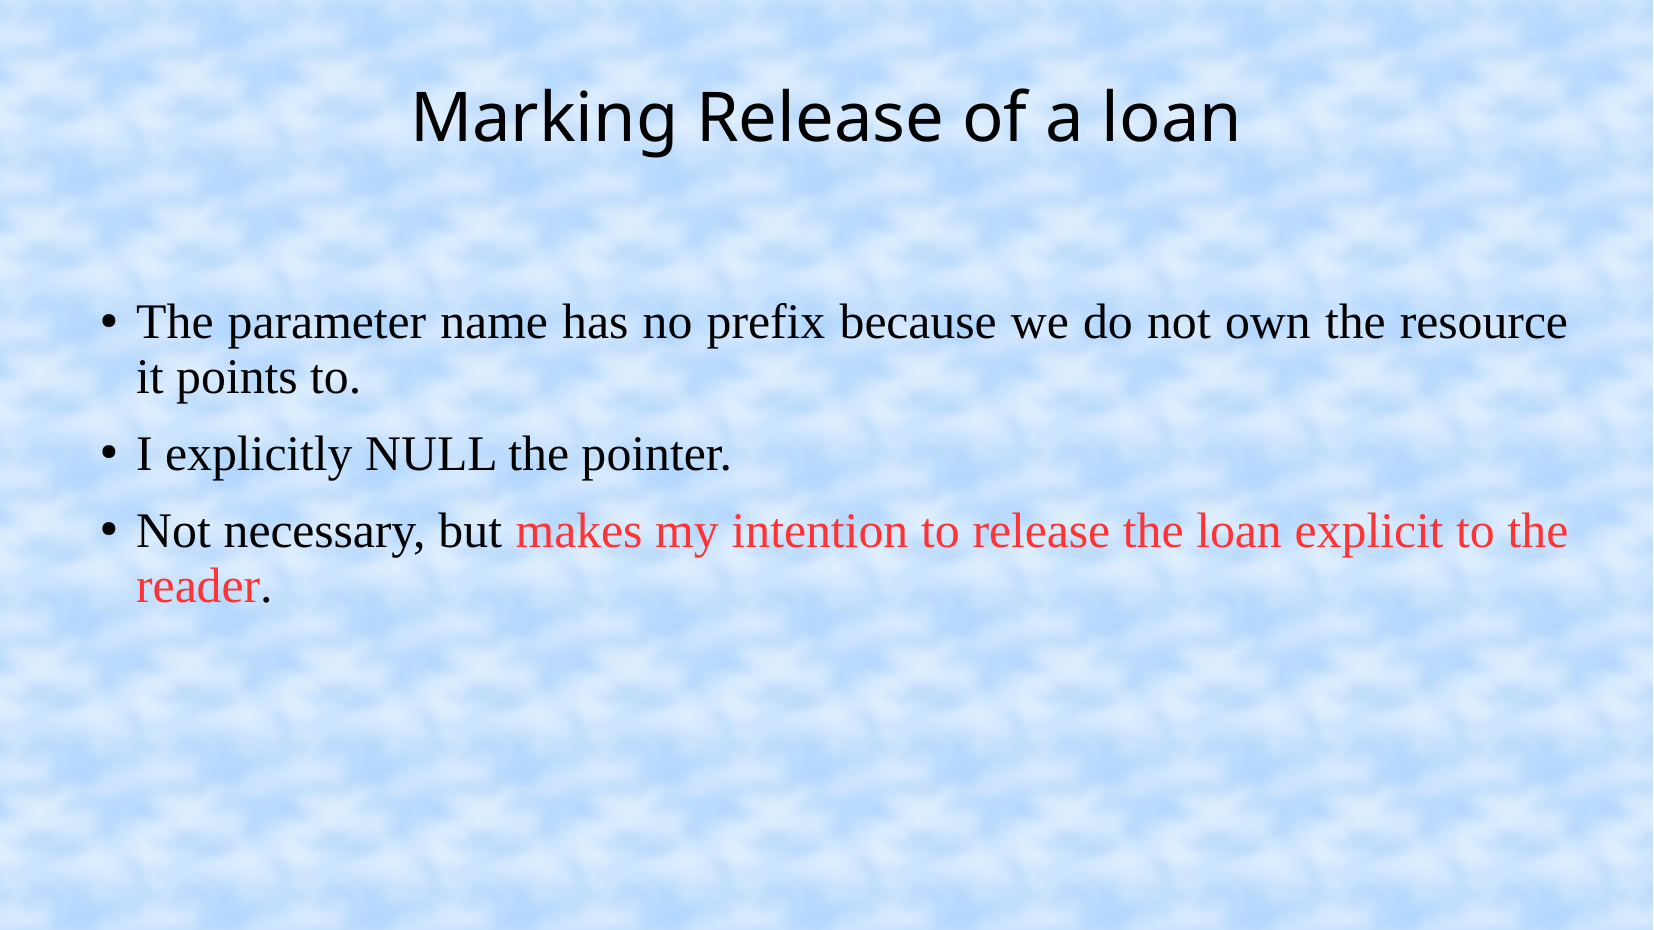

# Marking Release of a loan
The parameter name has no prefix because we do not own the resource it points to.
I explicitly NULL the pointer.
Not necessary, but makes my intention to release the loan explicit to the reader.